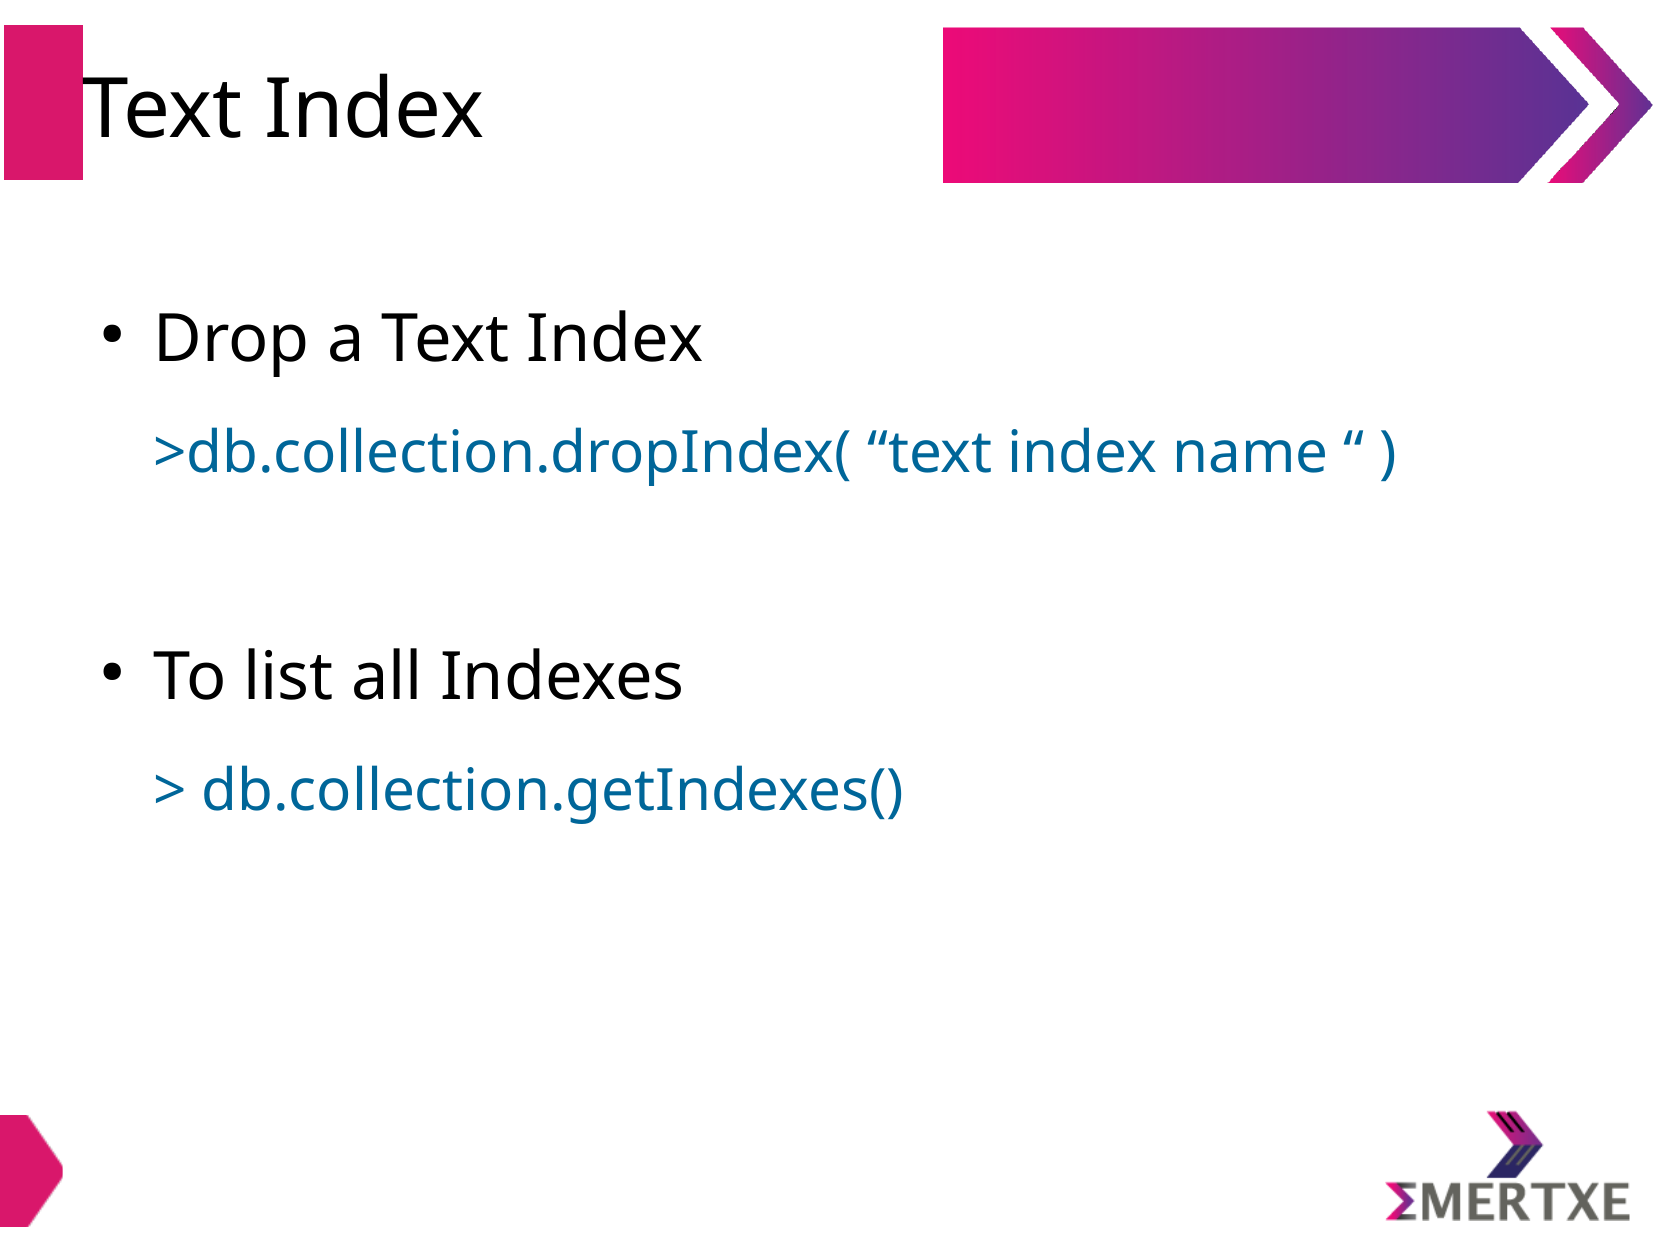

# Text Index
Drop a Text Index
>db.collection.dropIndex( “text index name “ )
To list all Indexes
> db.collection.getIndexes()